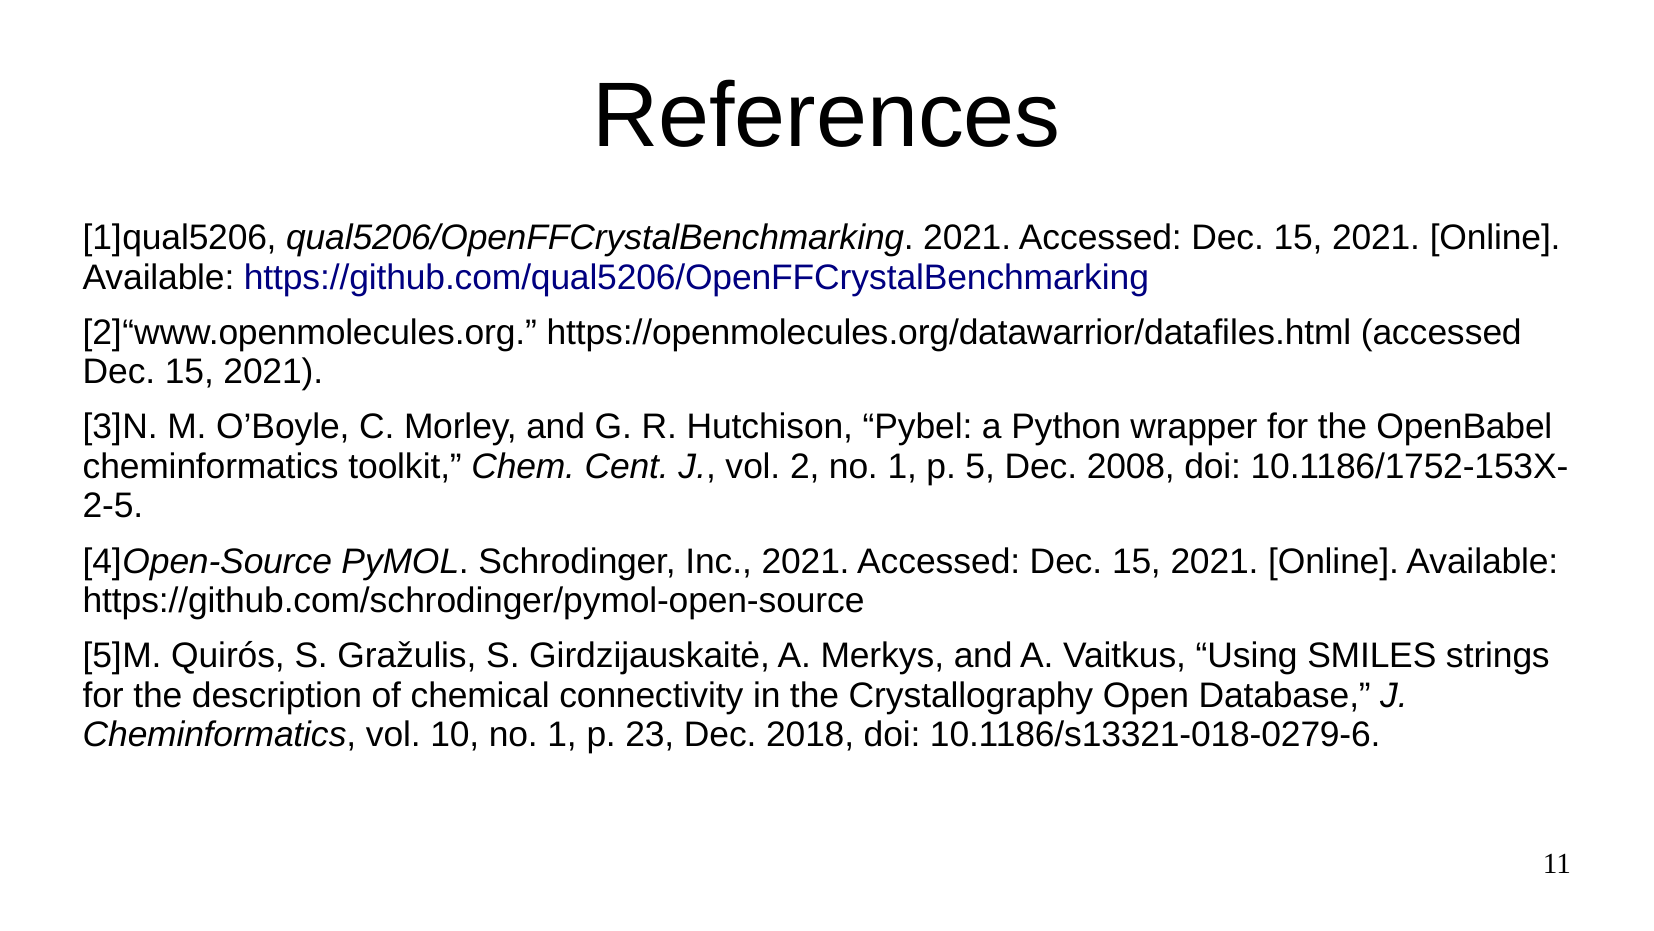

# References
[1]	qual5206, qual5206/OpenFFCrystalBenchmarking. 2021. Accessed: Dec. 15, 2021. [Online]. Available: https://github.com/qual5206/OpenFFCrystalBenchmarking
[2]	“www.openmolecules.org.” https://openmolecules.org/datawarrior/datafiles.html (accessed Dec. 15, 2021).
[3]	N. M. O’Boyle, C. Morley, and G. R. Hutchison, “Pybel: a Python wrapper for the OpenBabel cheminformatics toolkit,” Chem. Cent. J., vol. 2, no. 1, p. 5, Dec. 2008, doi: 10.1186/1752-153X-2-5.
[4]	Open-Source PyMOL. Schrodinger, Inc., 2021. Accessed: Dec. 15, 2021. [Online]. Available: https://github.com/schrodinger/pymol-open-source
[5]	M. Quirós, S. Gražulis, S. Girdzijauskaitė, A. Merkys, and A. Vaitkus, “Using SMILES strings for the description of chemical connectivity in the Crystallography Open Database,” J. Cheminformatics, vol. 10, no. 1, p. 23, Dec. 2018, doi: 10.1186/s13321-018-0279-6.
11